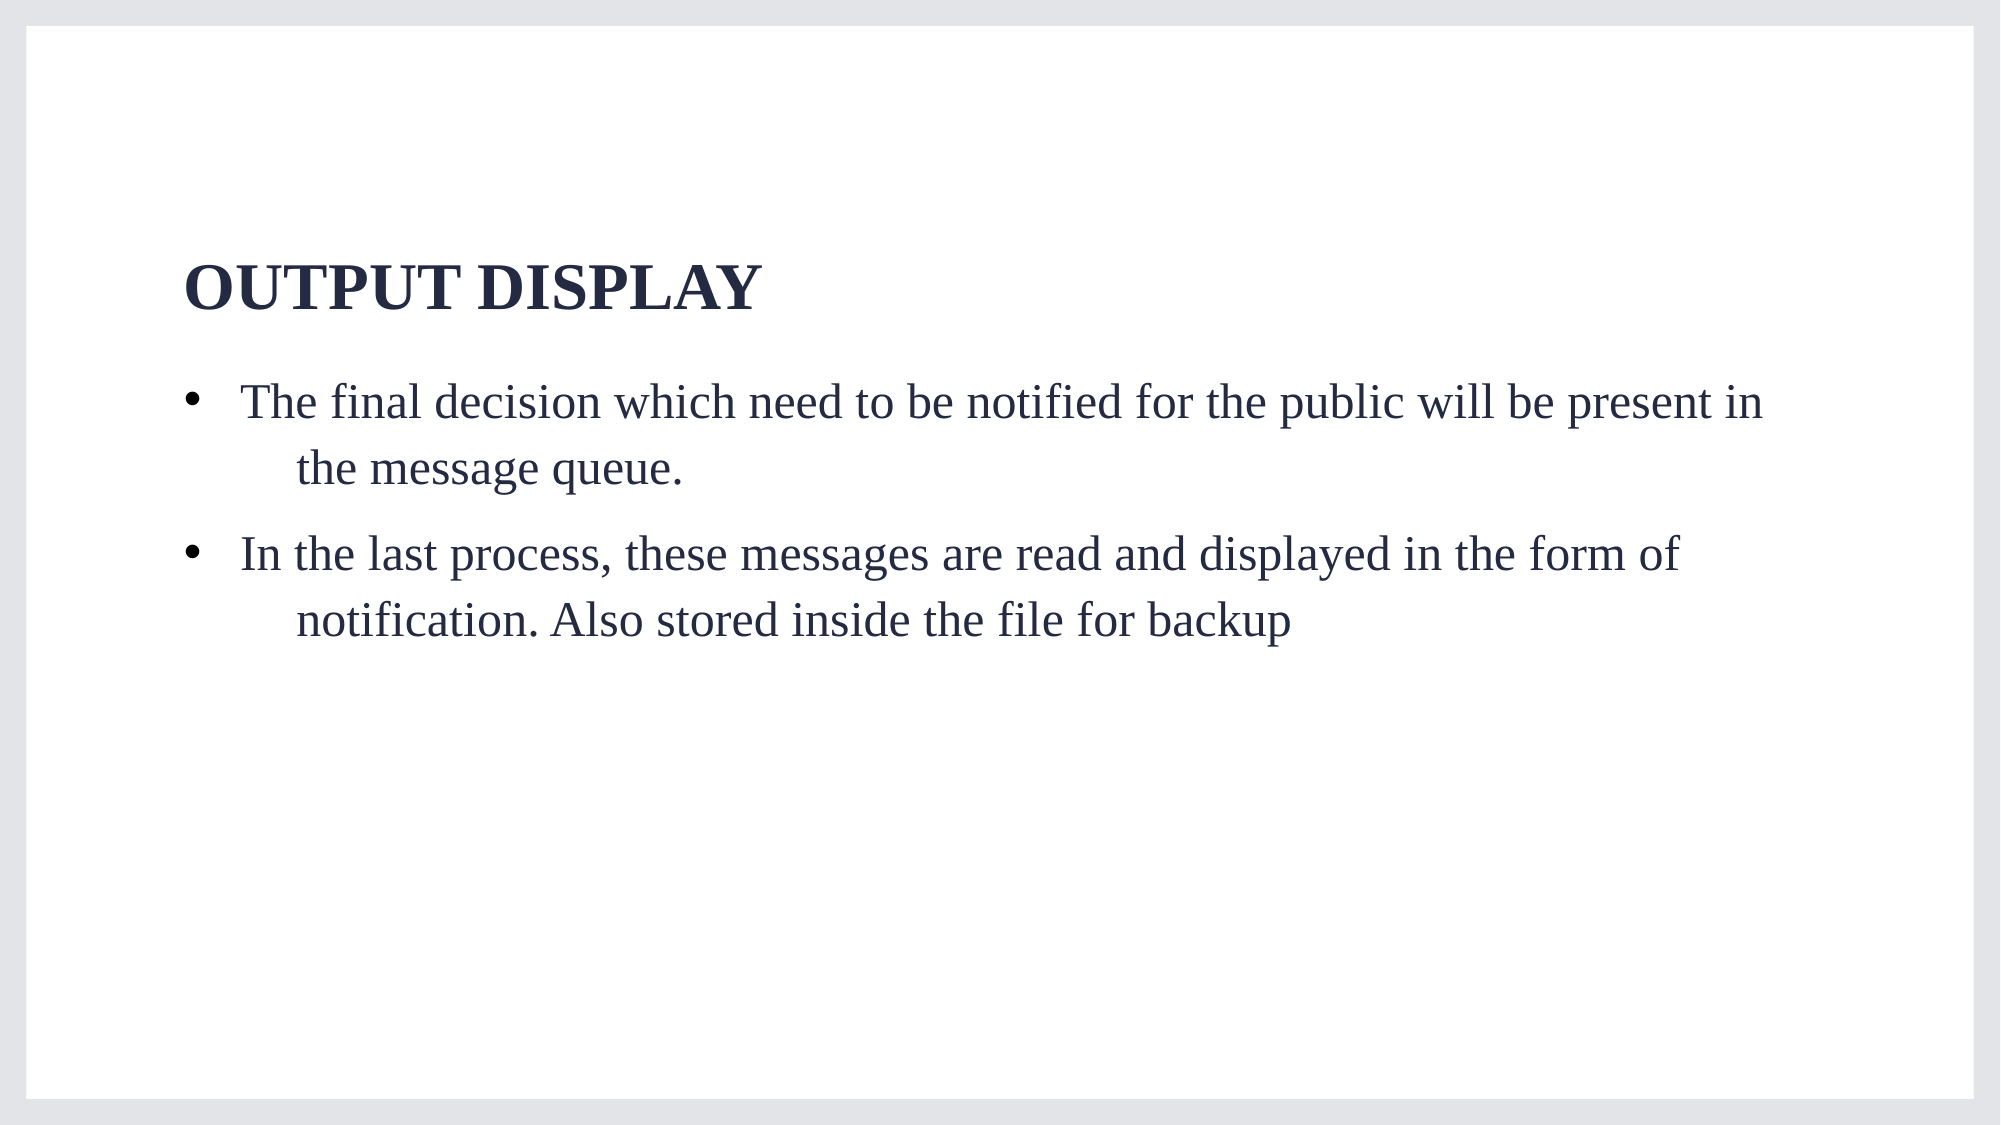

# OUTPUT DISPLAY
The final decision which need to be notified for the public will be present in the message queue.
In the last process, these messages are read and displayed in the form of notification. Also stored inside the file for backup